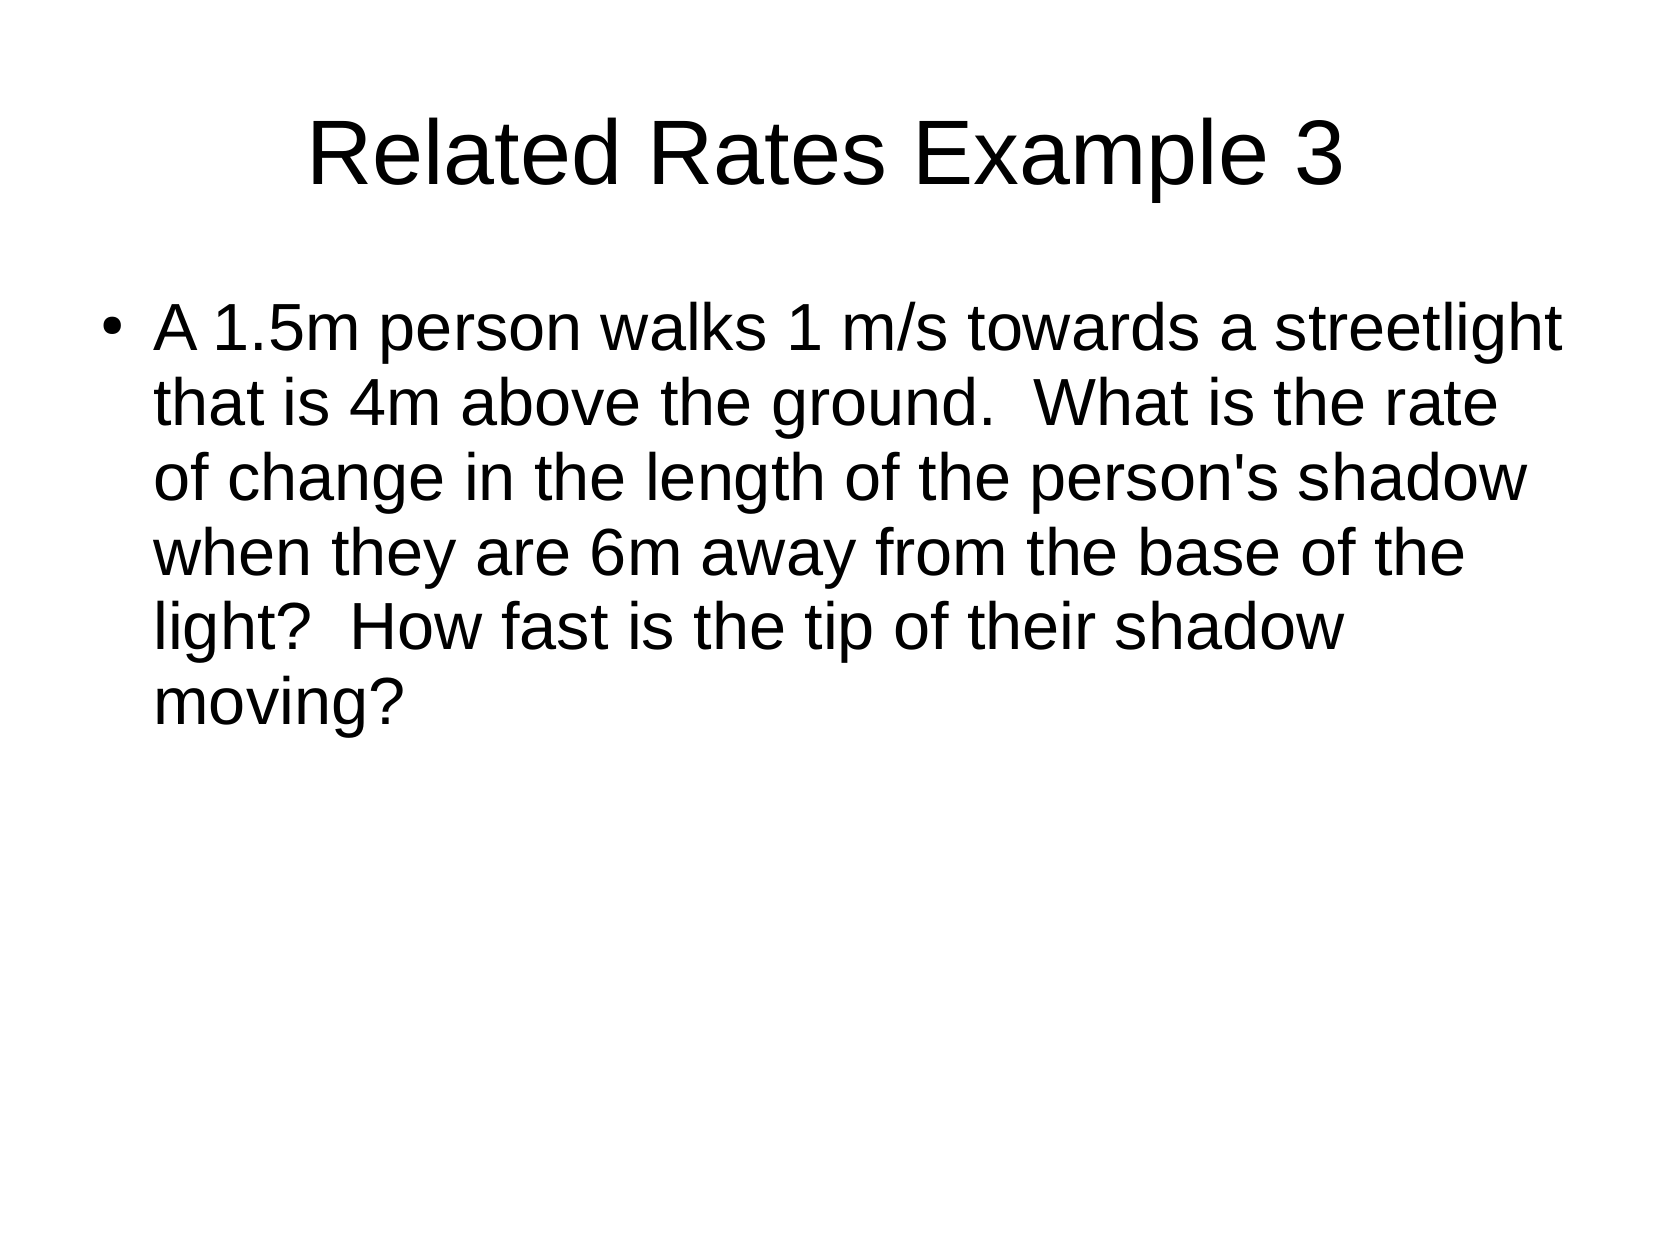

# Related Rates Example 3
A 1.5m person walks 1 m/s towards a streetlight that is 4m above the ground. What is the rate of change in the length of the person's shadow when they are 6m away from the base of the light? How fast is the tip of their shadow moving?